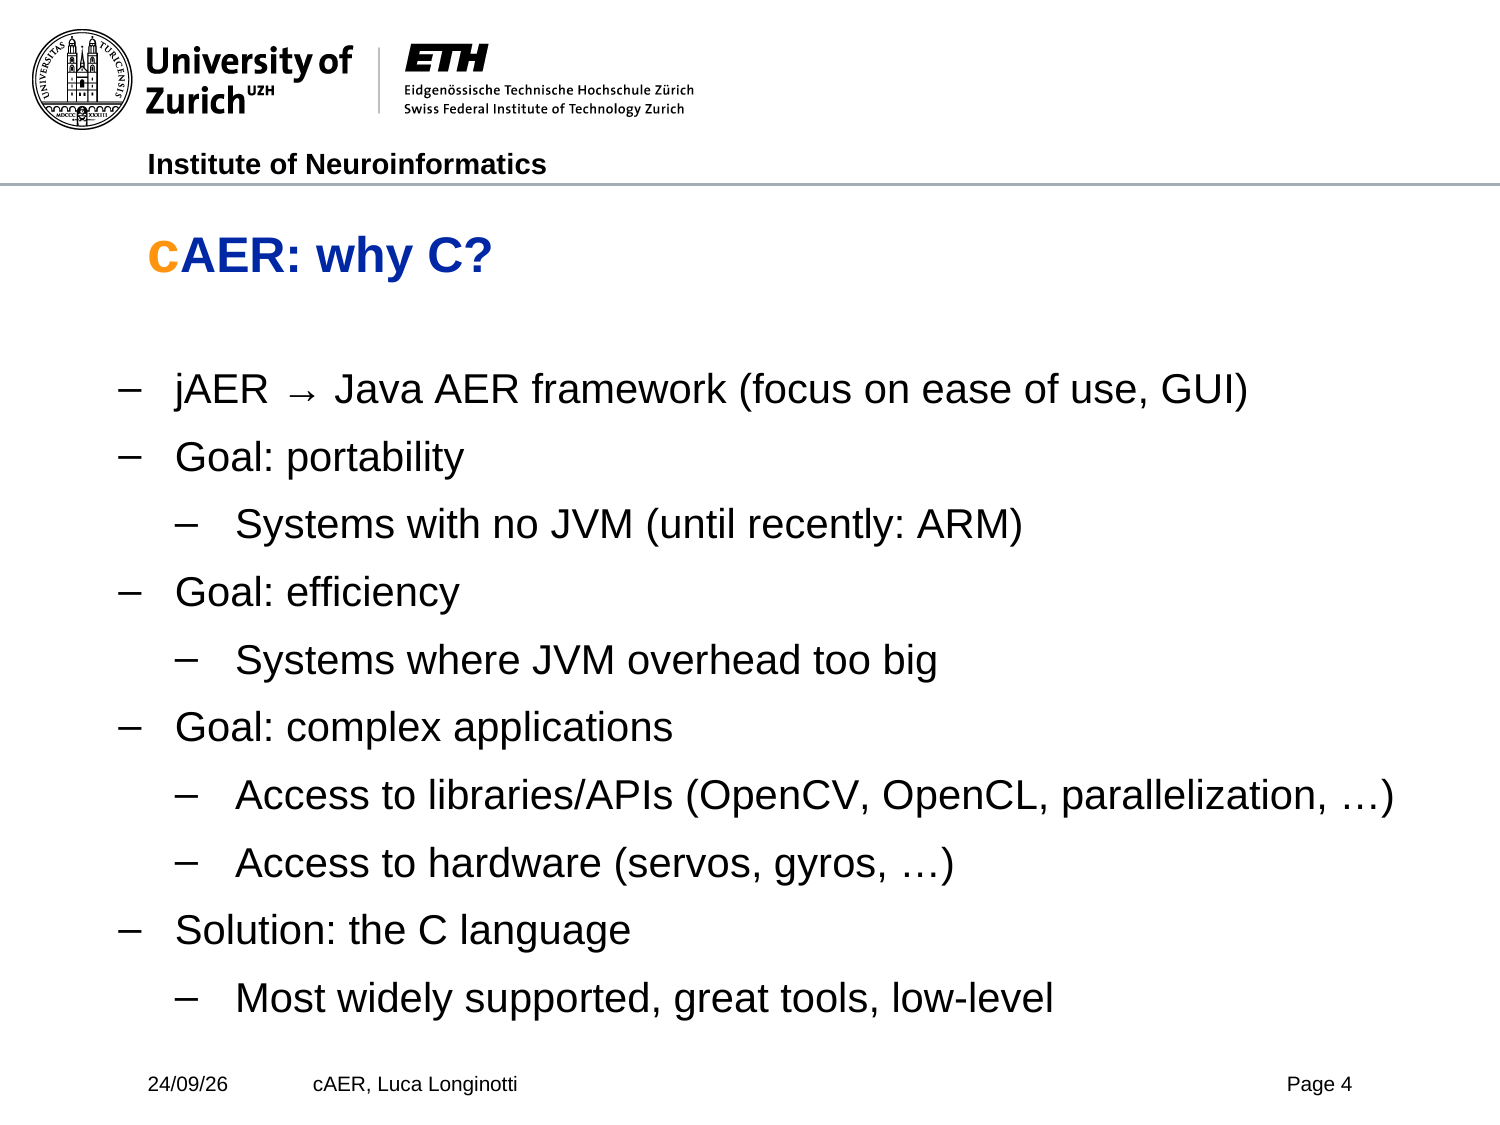

# cAER: why C?
jAER → Java AER framework (focus on ease of use, GUI)
Goal: portability
Systems with no JVM (until recently: ARM)
Goal: efficiency
Systems where JVM overhead too big
Goal: complex applications
Access to libraries/APIs (OpenCV, OpenCL, parallelization, …)
Access to hardware (servos, gyros, …)
Solution: the C language
Most widely supported, great tools, low-level
cAER, Luca Longinotti
4